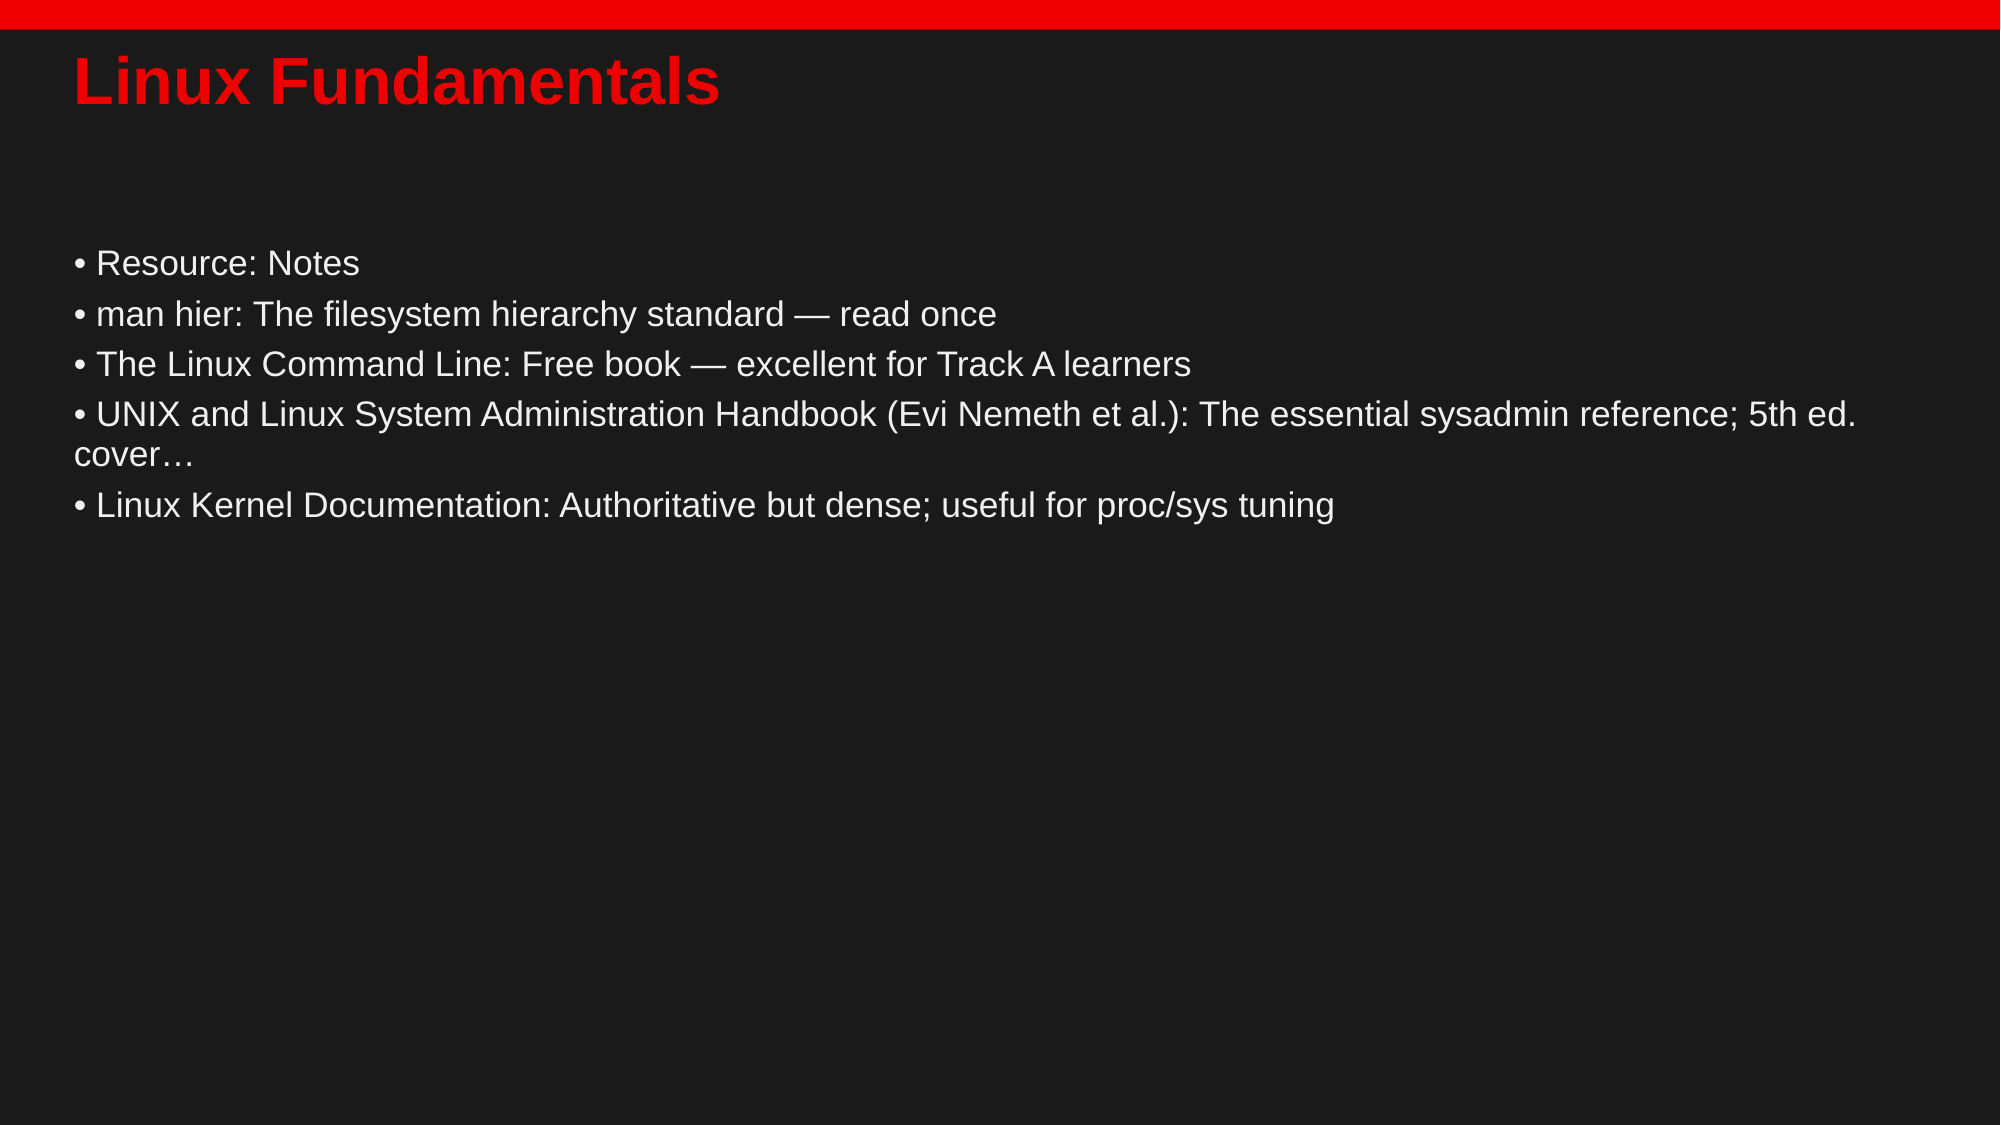

Linux Fundamentals
• Resource: Notes
• man hier: The filesystem hierarchy standard — read once
• The Linux Command Line: Free book — excellent for Track A learners
• UNIX and Linux System Administration Handbook (Evi Nemeth et al.): The essential sysadmin reference; 5th ed. cover…
• Linux Kernel Documentation: Authoritative but dense; useful for proc/sys tuning